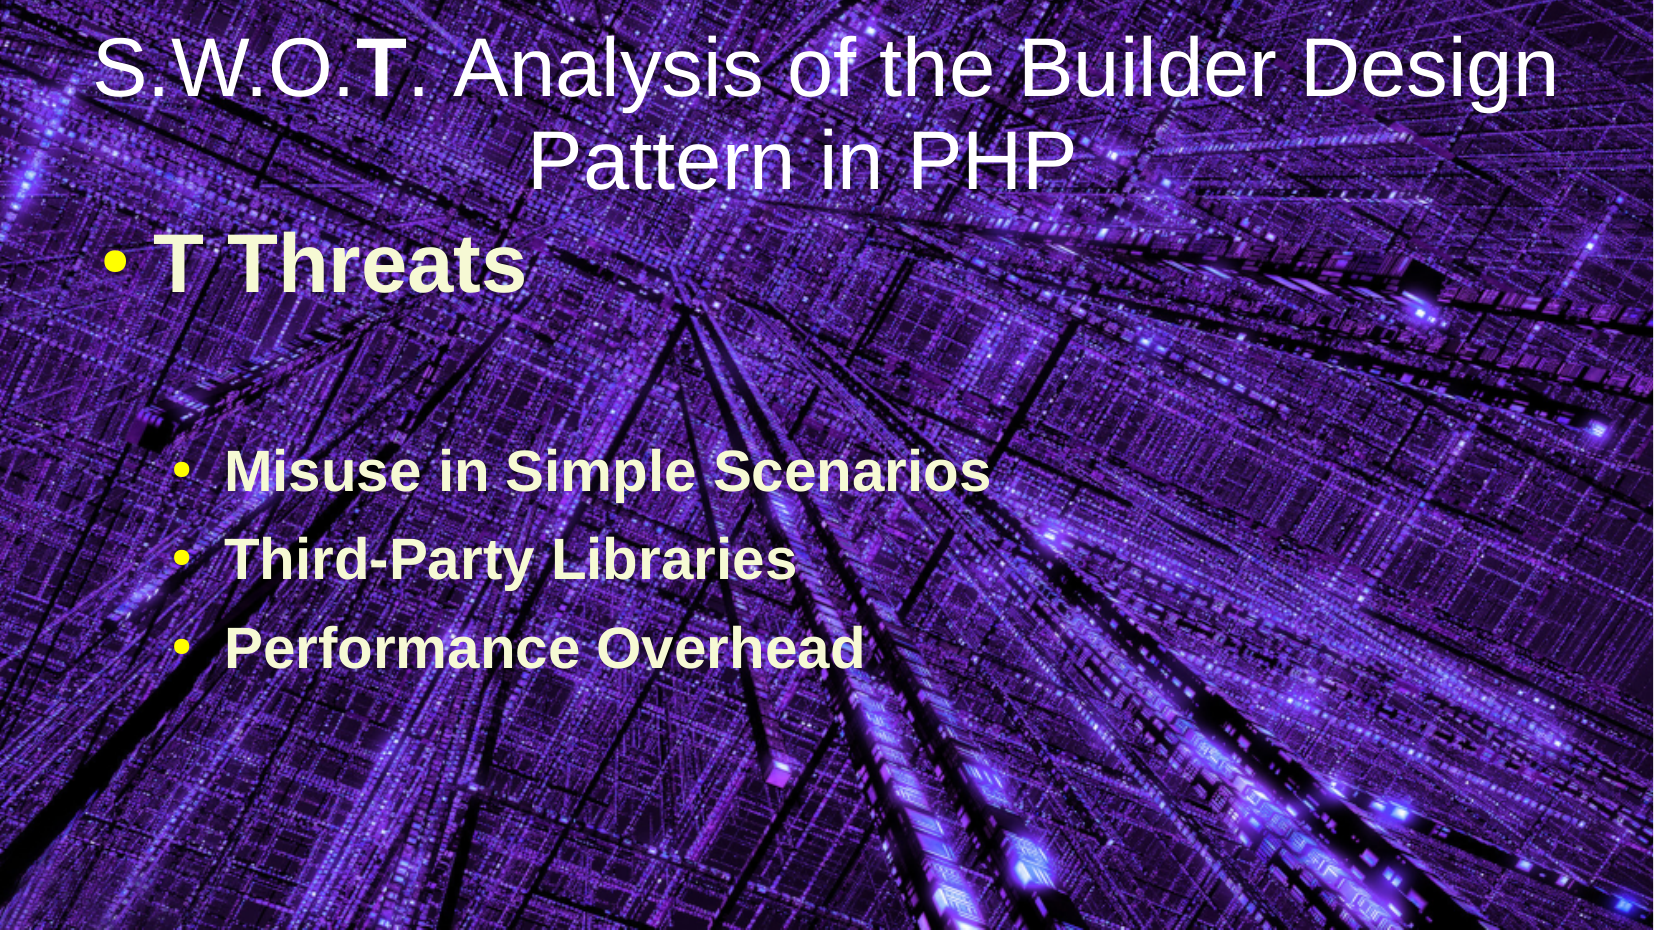

# S.W.O.T. Analysis of the Builder Design Pattern in PHP
T Threats
Misuse in Simple Scenarios
Third-Party Libraries
Performance Overhead